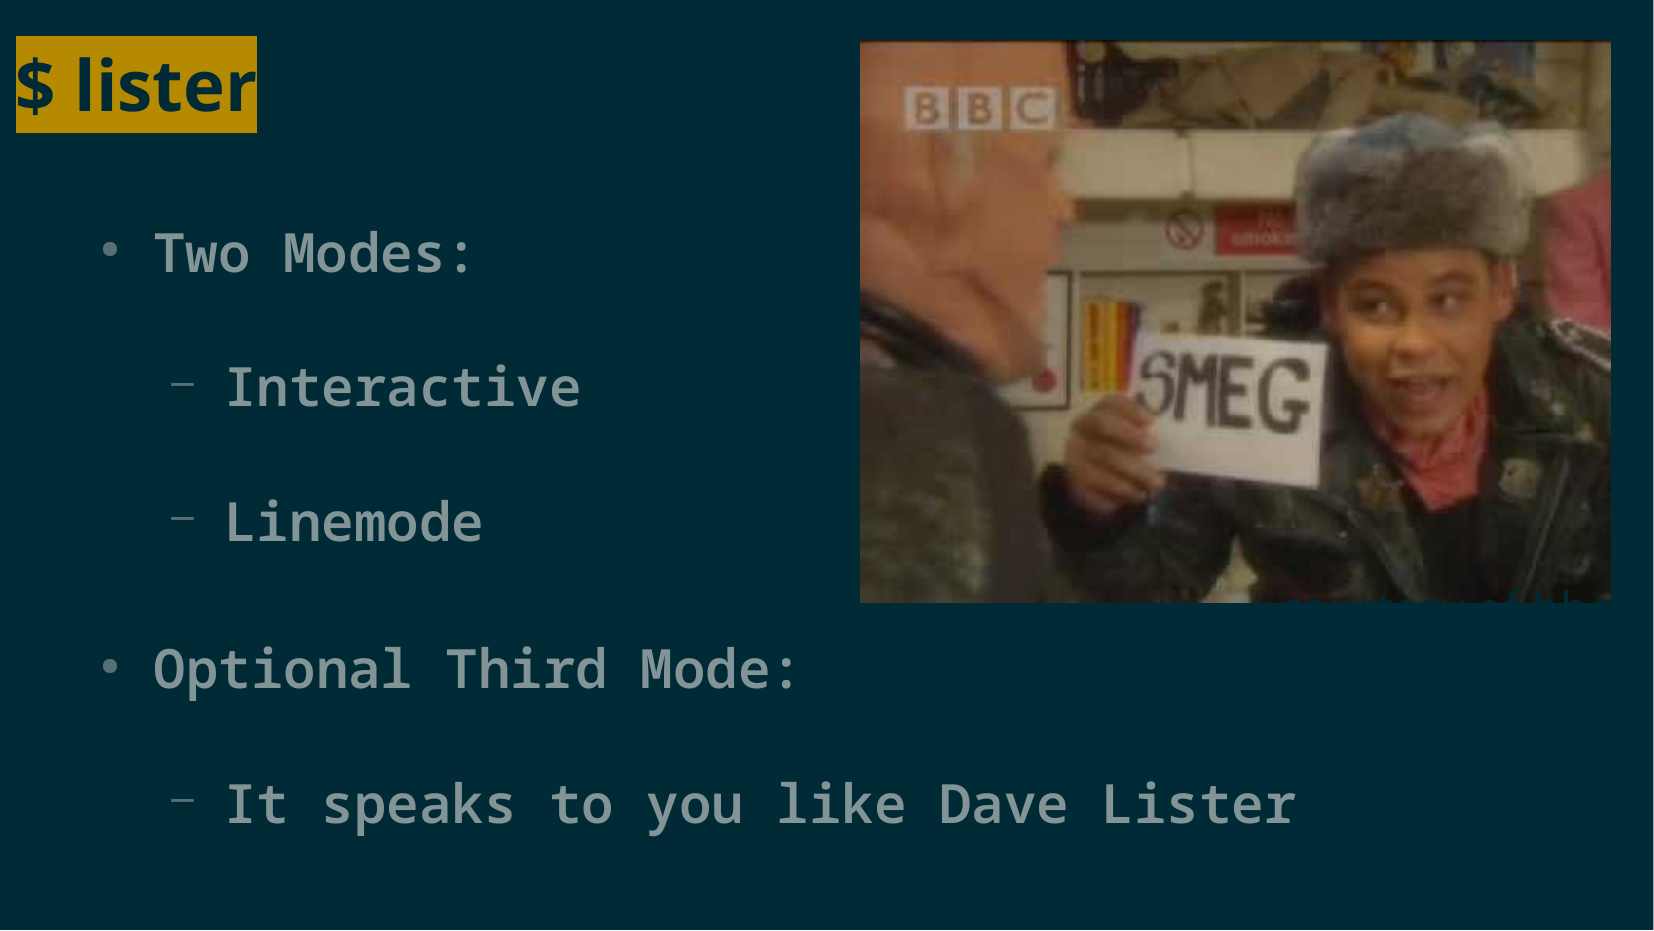

$ Lister
--how
Two Modes:
Interactive
Linemode
Courtesy of bbc
# Optional Third Mode:
It speaks to you like Dave Lister